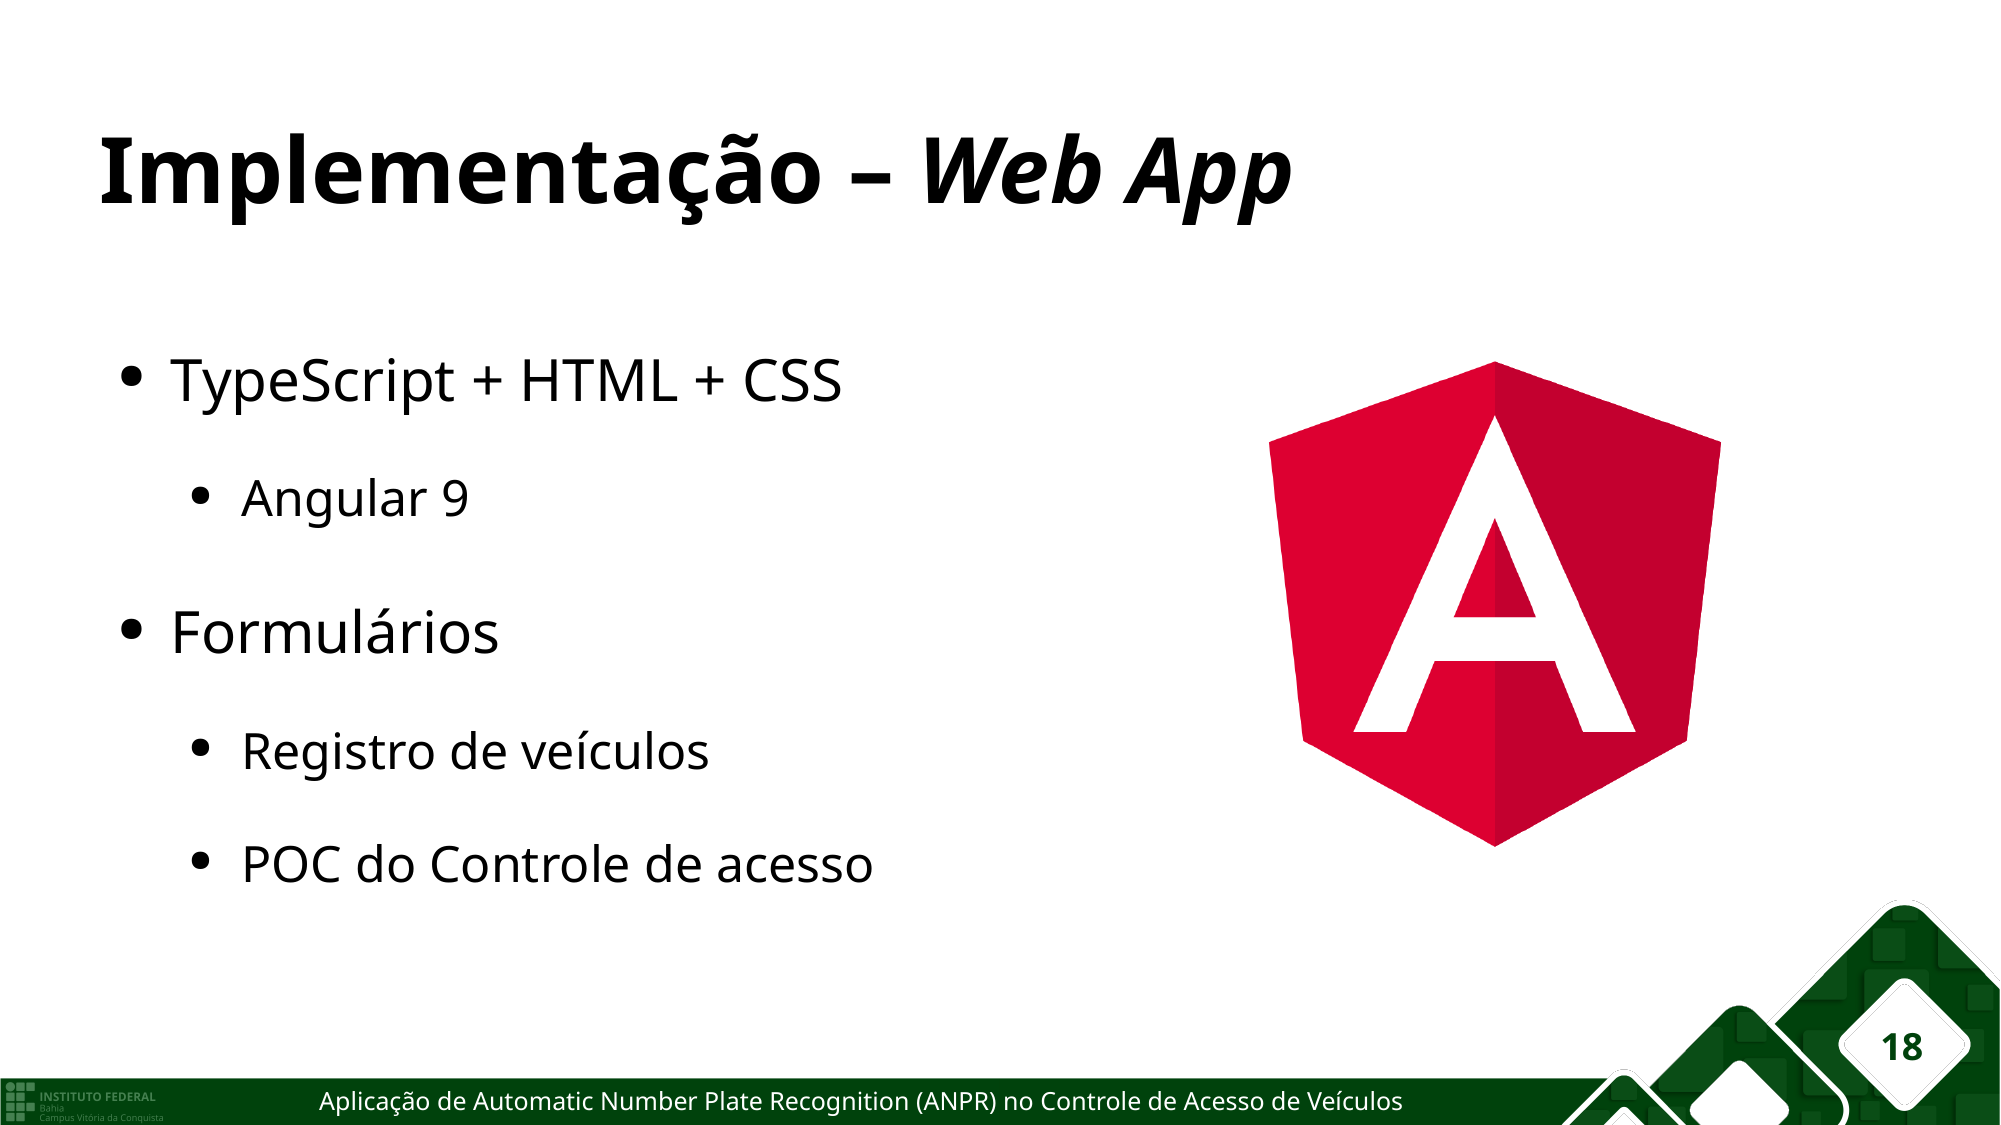

# Implementação – Web App
TypeScript + HTML + CSS
Angular 9
Formulários
Registro de veículos
POC do Controle de acesso